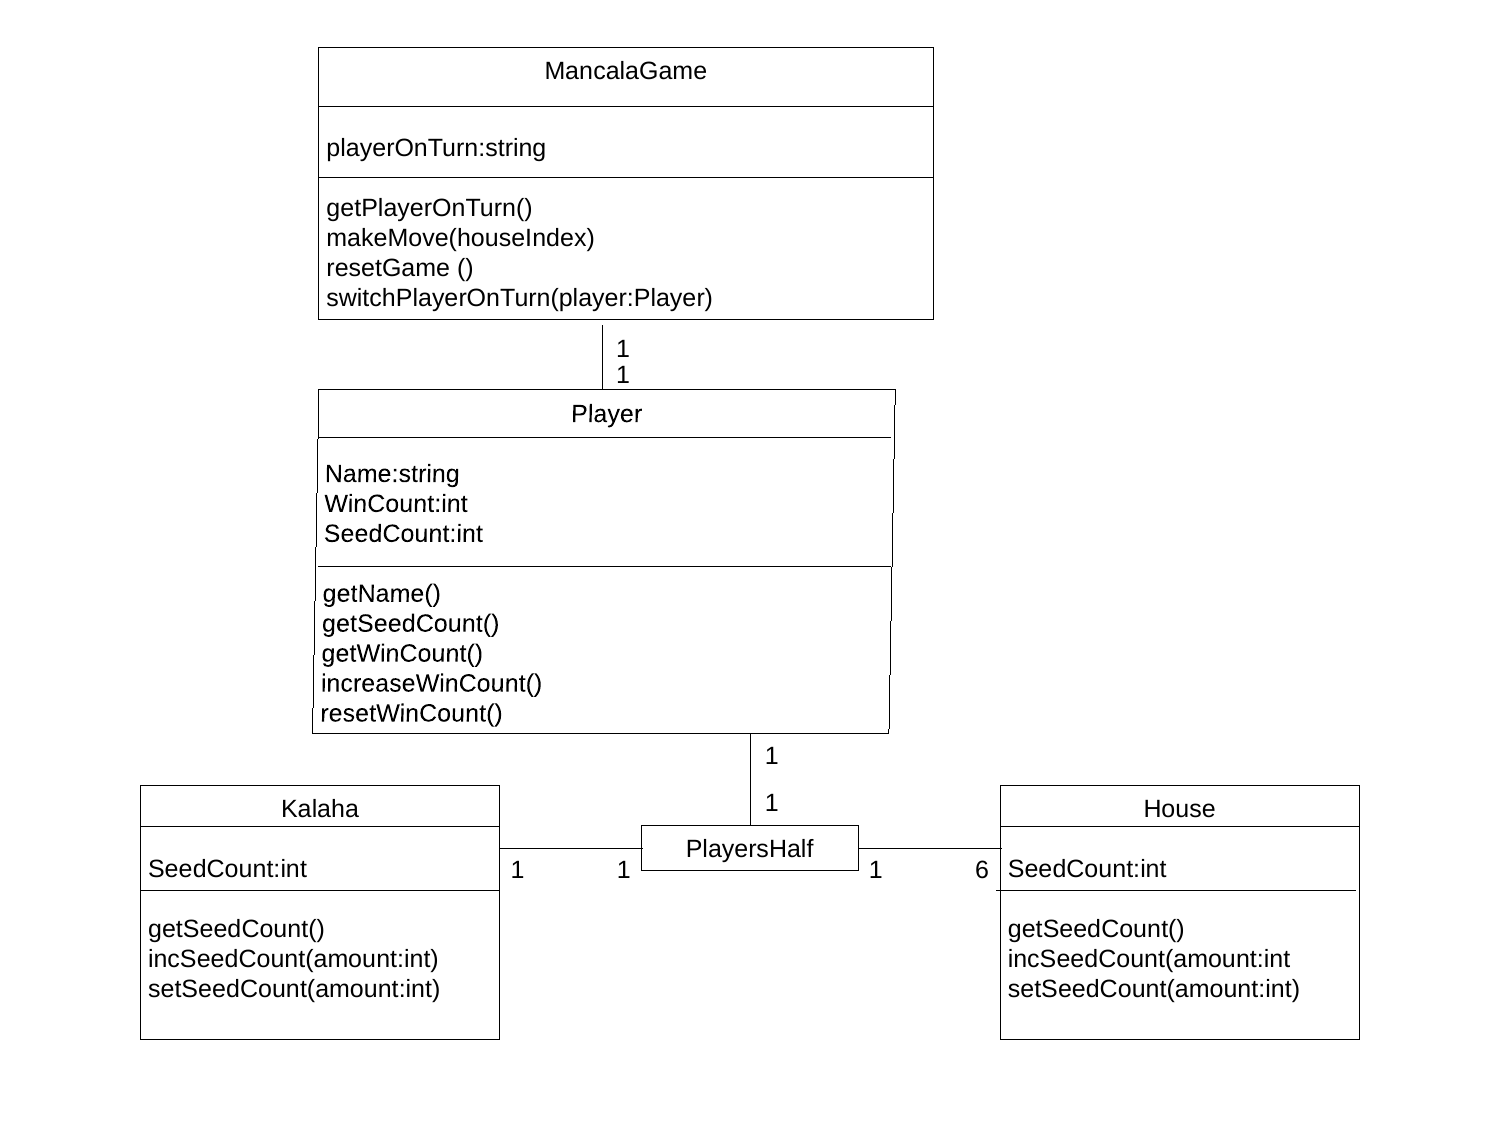

MancalaGame
playerOnTurn:string
getPlayerOnTurn()
makeMove(houseIndex)
resetGame ()
switchPlayerOnTurn(player:Player)
1
1
Player
Name:string
WinCount:int
SeedCount:int
getName()
getSeedCount()
getWinCount()
increaseWinCount()
resetWinCount()
1
1
Kalaha
SeedCount:int
getSeedCount()
incSeedCount(amount:int)
setSeedCount(amount:int)
House
SeedCount:int
getSeedCount()
incSeedCount(amount:int
setSeedCount(amount:int)
PlayersHalf
1
1
1
6